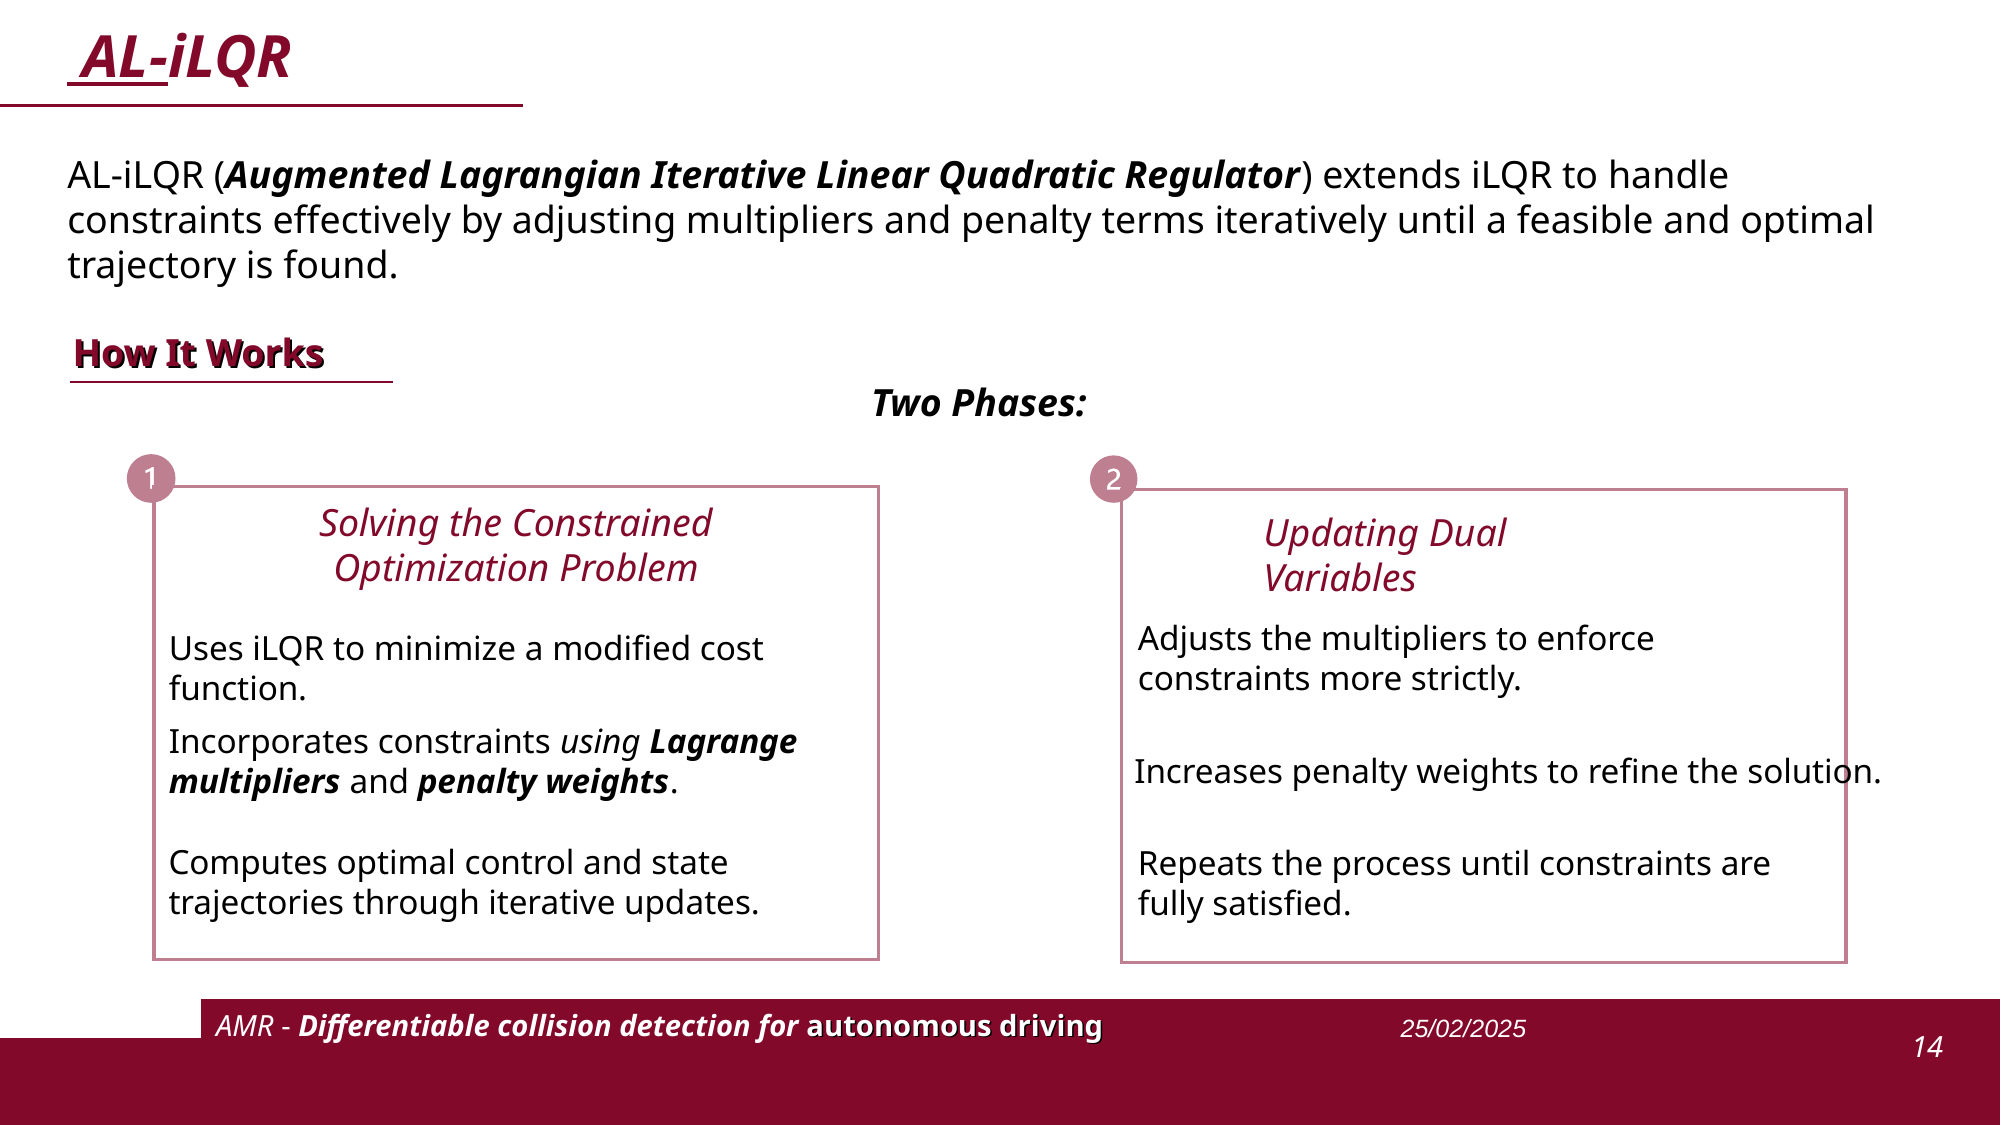

AL-iLQR
AL-iLQR (Augmented Lagrangian Iterative Linear Quadratic Regulator) extends iLQR to handle constraints effectively by adjusting multipliers and penalty terms iteratively until a feasible and optimal trajectory is found.
How It Works
Two Phases:
Solving the Constrained Optimization Problem
Updating Dual Variables
Adjusts the multipliers to enforce constraints more strictly.
Uses iLQR to minimize a modified cost function.
Incorporates constraints using Lagrange multipliers and penalty weights.
Increases penalty weights to refine the solution.
Computes optimal control and state trajectories through iterative updates.
Repeats the process until constraints are fully satisfied.
AMR - Differentiable collision detection for autonomous driving
25/02/2025